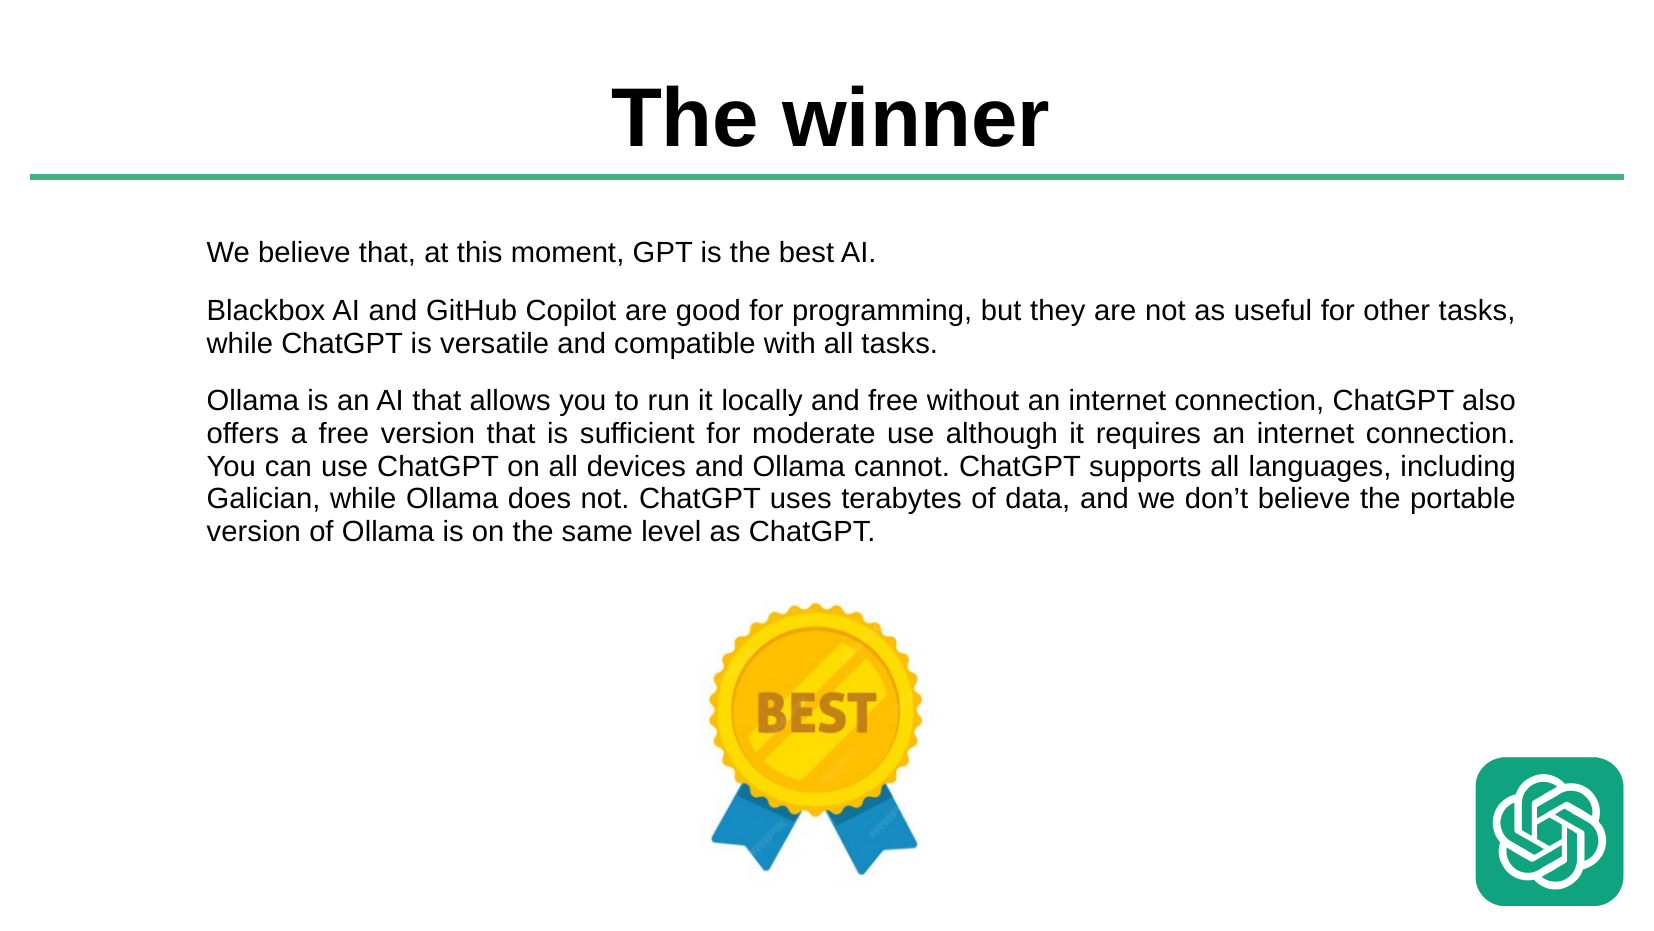

# The winner
We believe that, at this moment, GPT is the best AI.
Blackbox AI and GitHub Copilot are good for programming, but they are not as useful for other tasks, while ChatGPT is versatile and compatible with all tasks.
Ollama is an AI that allows you to run it locally and free without an internet connection, ChatGPT also offers a free version that is sufficient for moderate use although it requires an internet connection. You can use ChatGPT on all devices and Ollama cannot. ChatGPT supports all languages, including Galician, while Ollama does not. ChatGPT uses terabytes of data, and we don’t believe the portable version of Ollama is on the same level as ChatGPT.